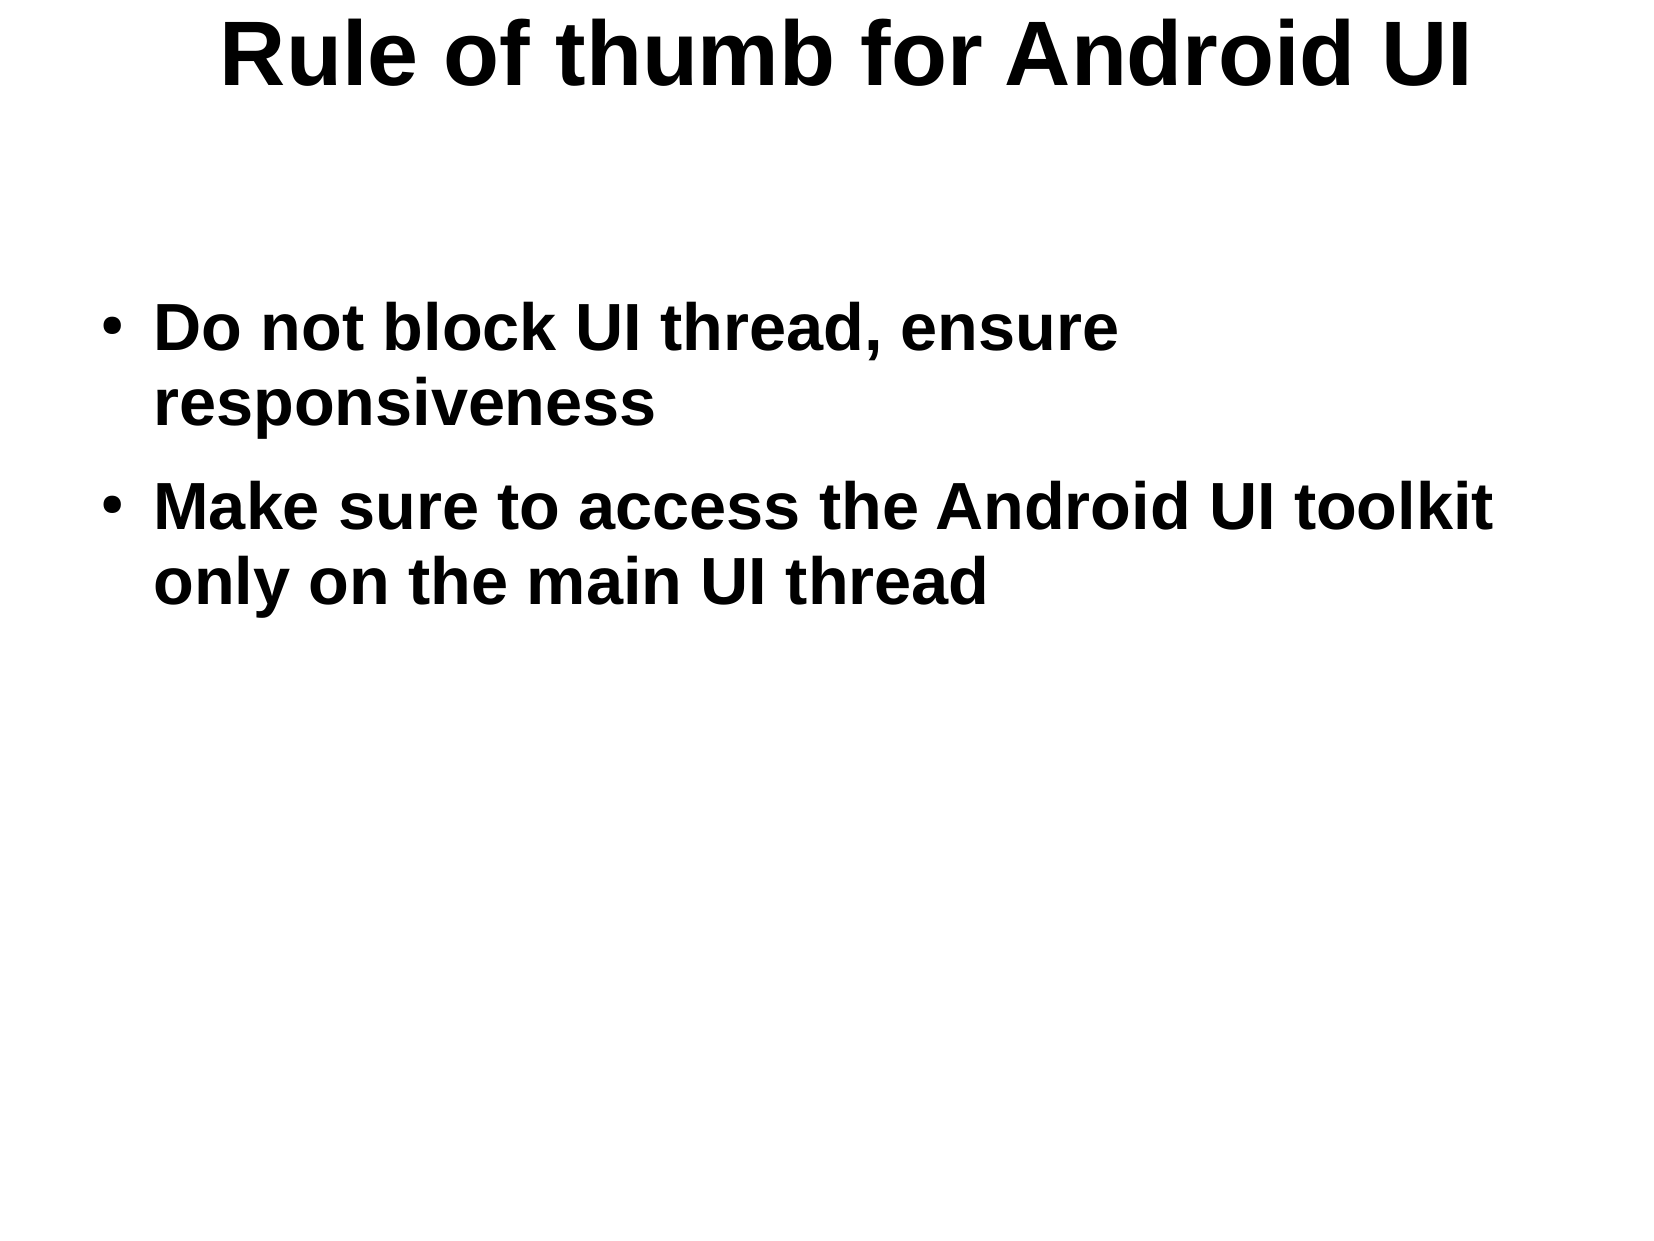

# Rule of thumb for Android UI
Do not block UI thread, ensure responsiveness
Make sure to access the Android UI toolkit only on the main UI thread